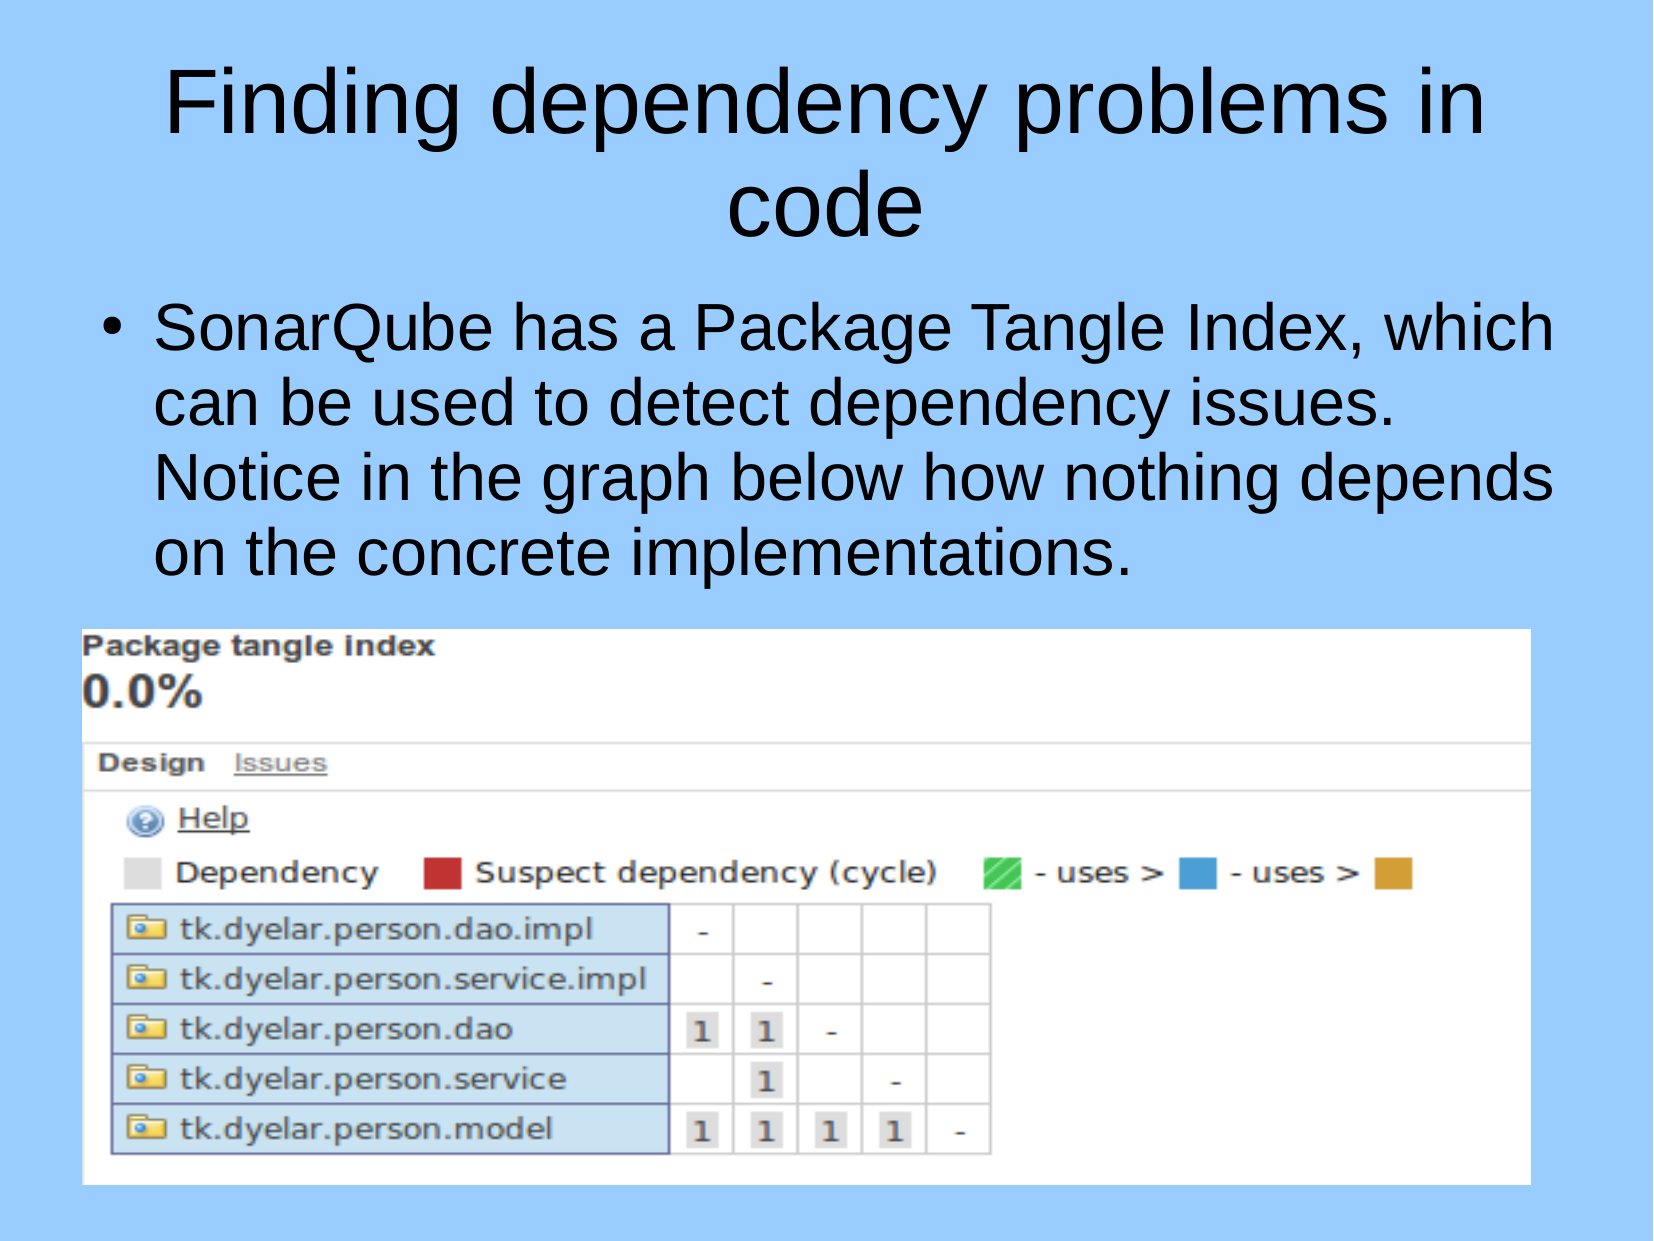

# Finding dependency problems in code
SonarQube has a Package Tangle Index, which can be used to detect dependency issues. Notice in the graph below how nothing depends on the concrete implementations.